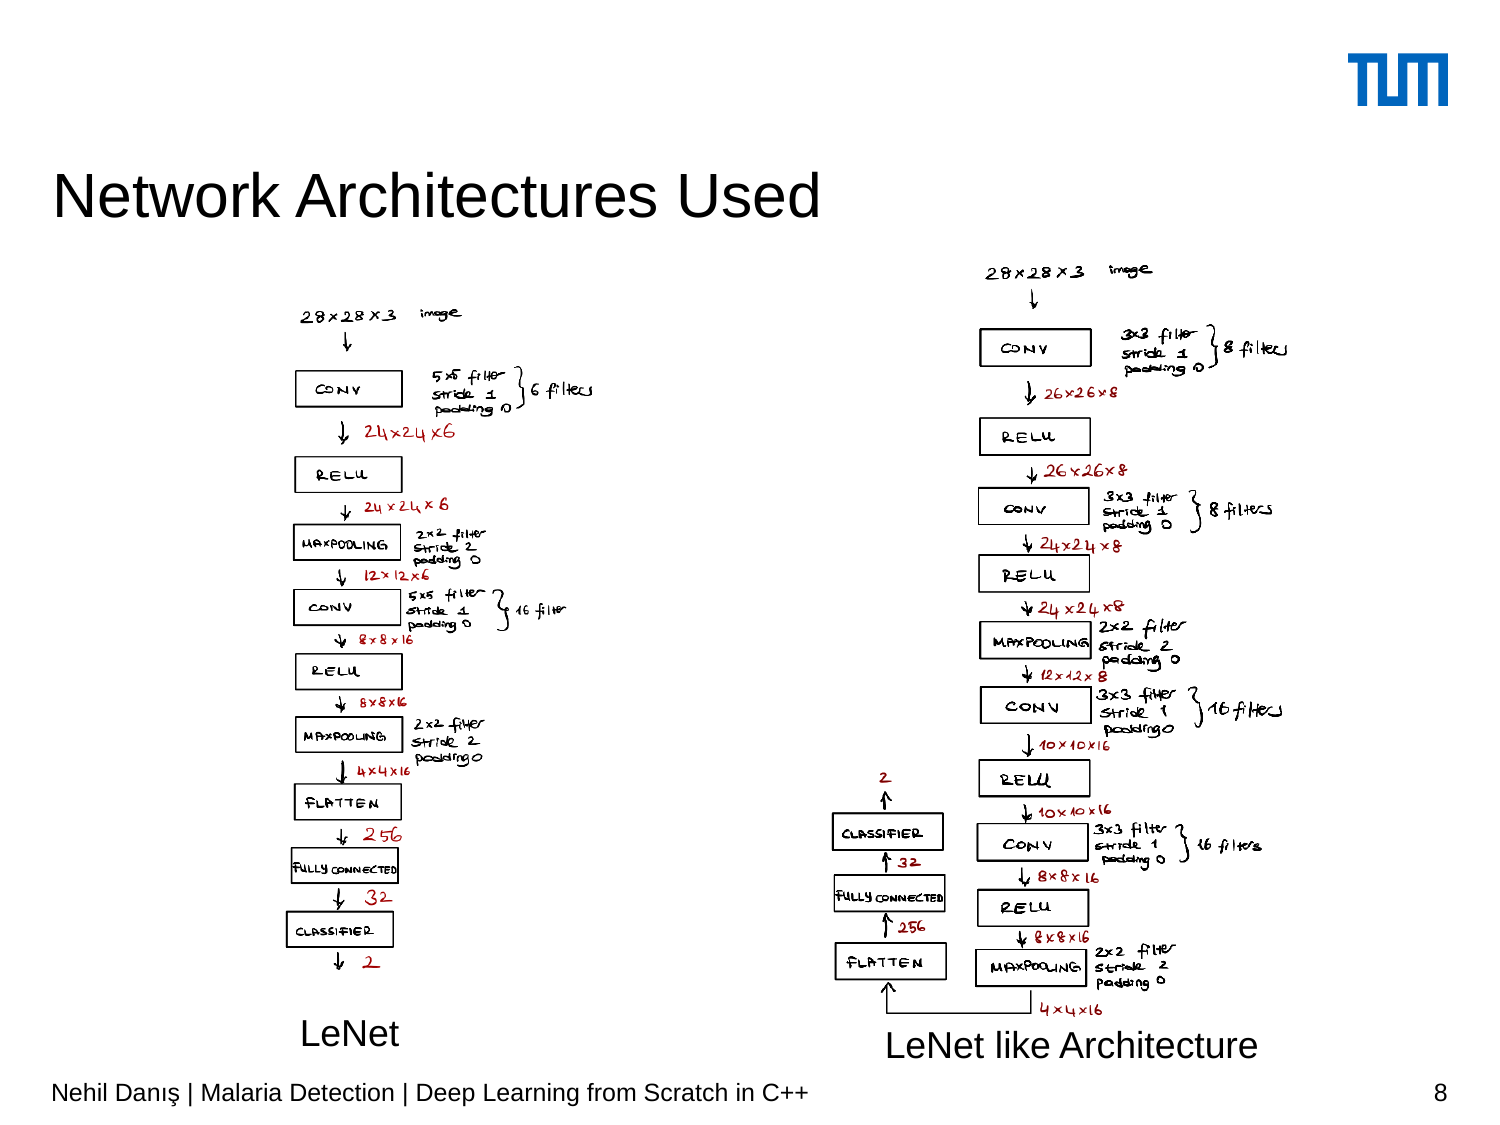

# Network Architectures Used
	LeNet
LeNet like Architecture
Nehil Danış | Malaria Detection | Deep Learning from Scratch in C++